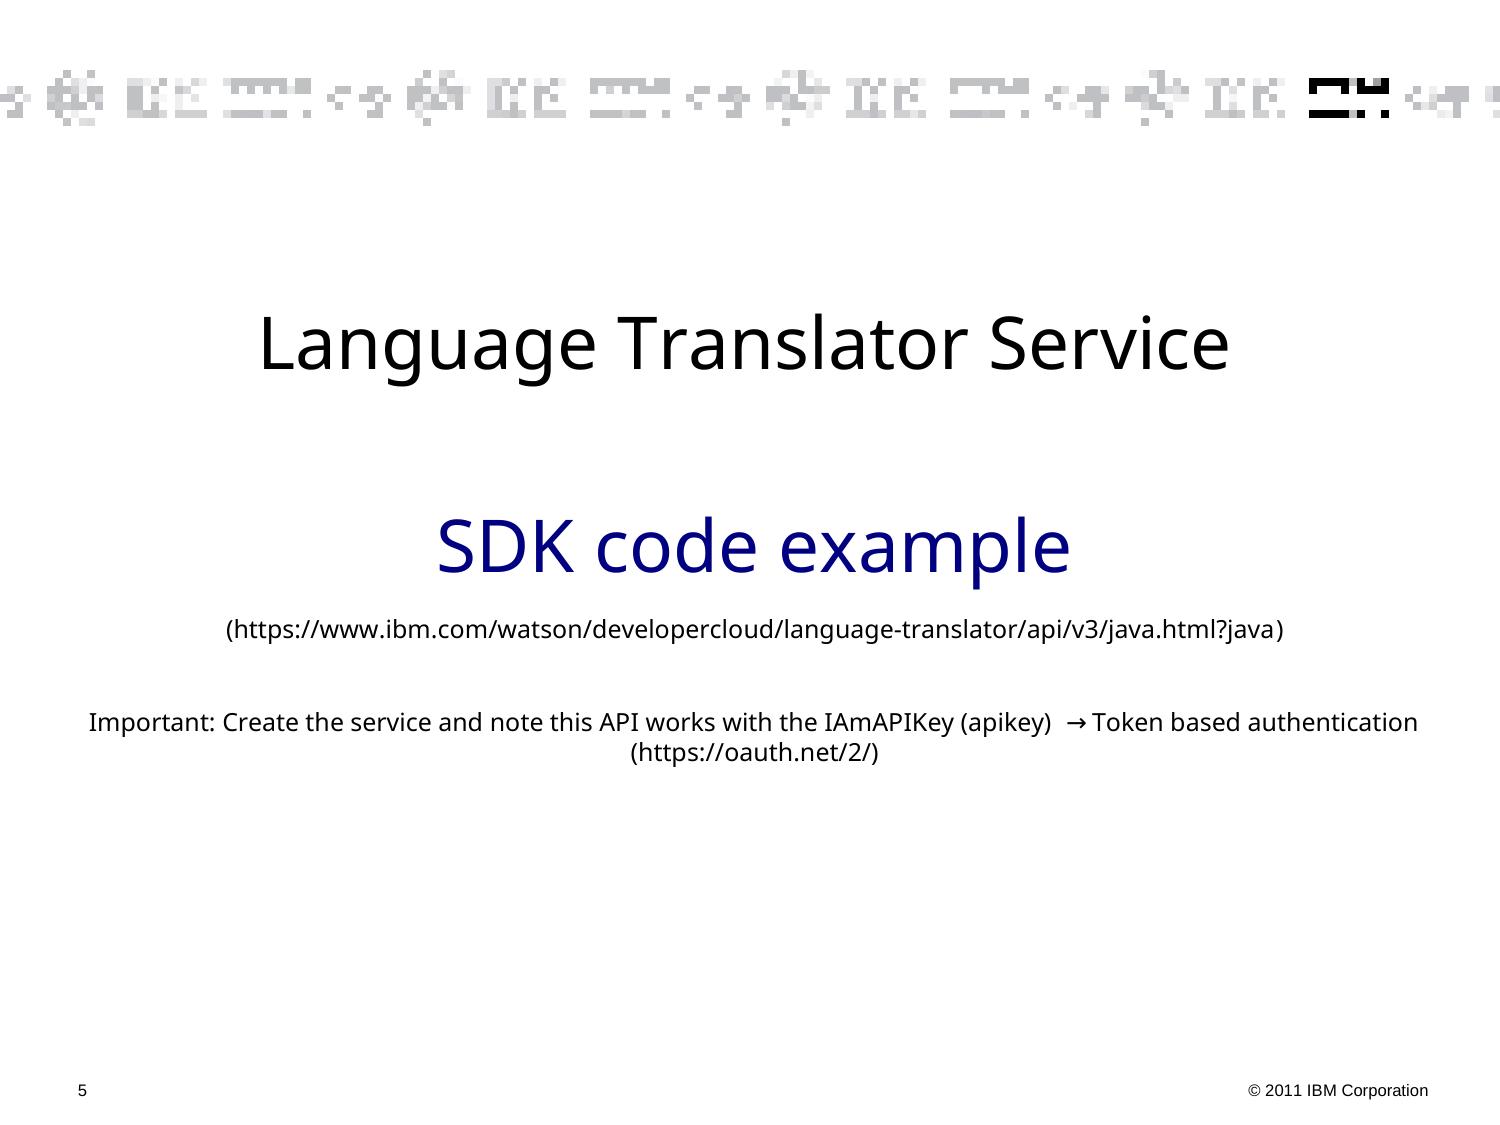

# Language Translator Service
SDK code example
(https://www.ibm.com/watson/developercloud/language-translator/api/v3/java.html?java)
Important: Create the service and note this API works with the IAmAPIKey (apikey) → Token based authentication (https://oauth.net/2/)
5